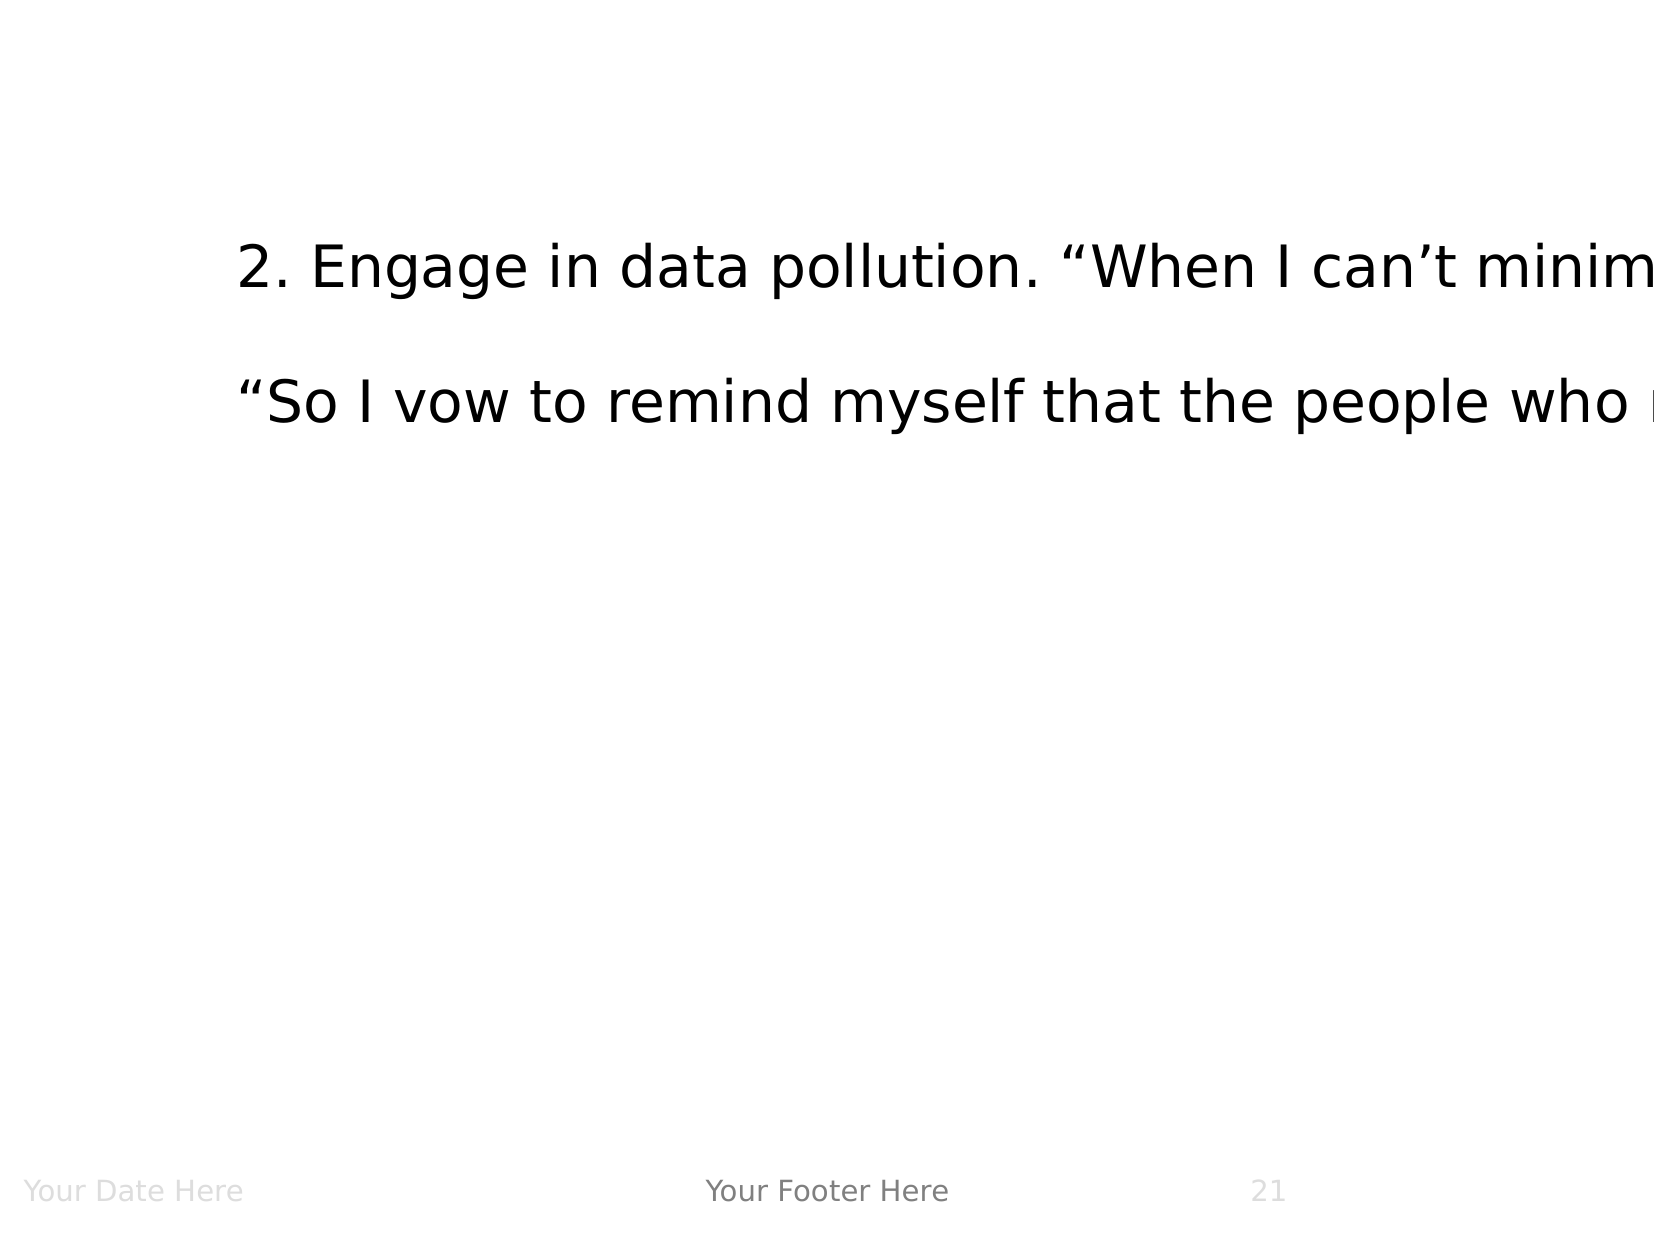

2. Engage in data pollution. “When I can’t minimize my data trail, I can try to pollute it by using fake names and providing misinformation.” [This was hard for a self-described “Goody Two-shoes.”]
“So I vow to remind myself that the people who require me to fill out forms online in order to accomplish simple tasks don’t always deserve truthful answers.”
Your Date Here
Your Footer Here